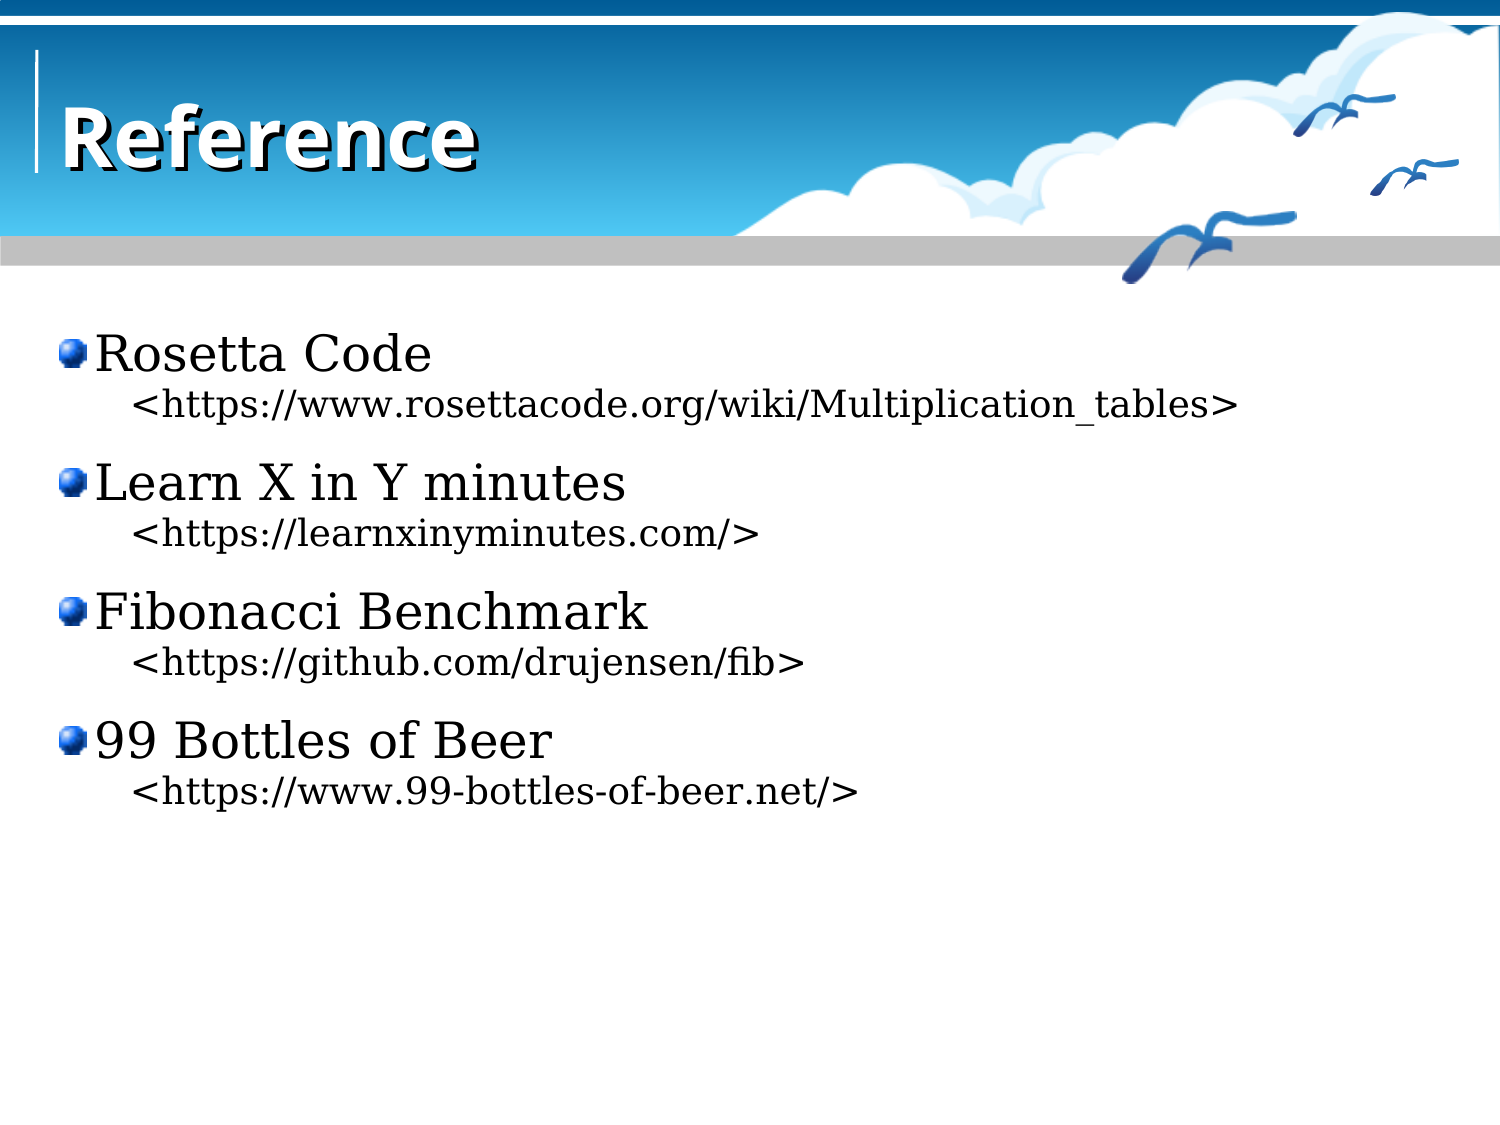

# Reference
Rosetta Code
<https://www.rosettacode.org/wiki/Multiplication_tables>
Learn X in Y minutes
<https://learnxinyminutes.com/>
Fibonacci Benchmark
<https://github.com/drujensen/fib>
99 Bottles of Beer
<https://www.99-bottles-of-beer.net/>